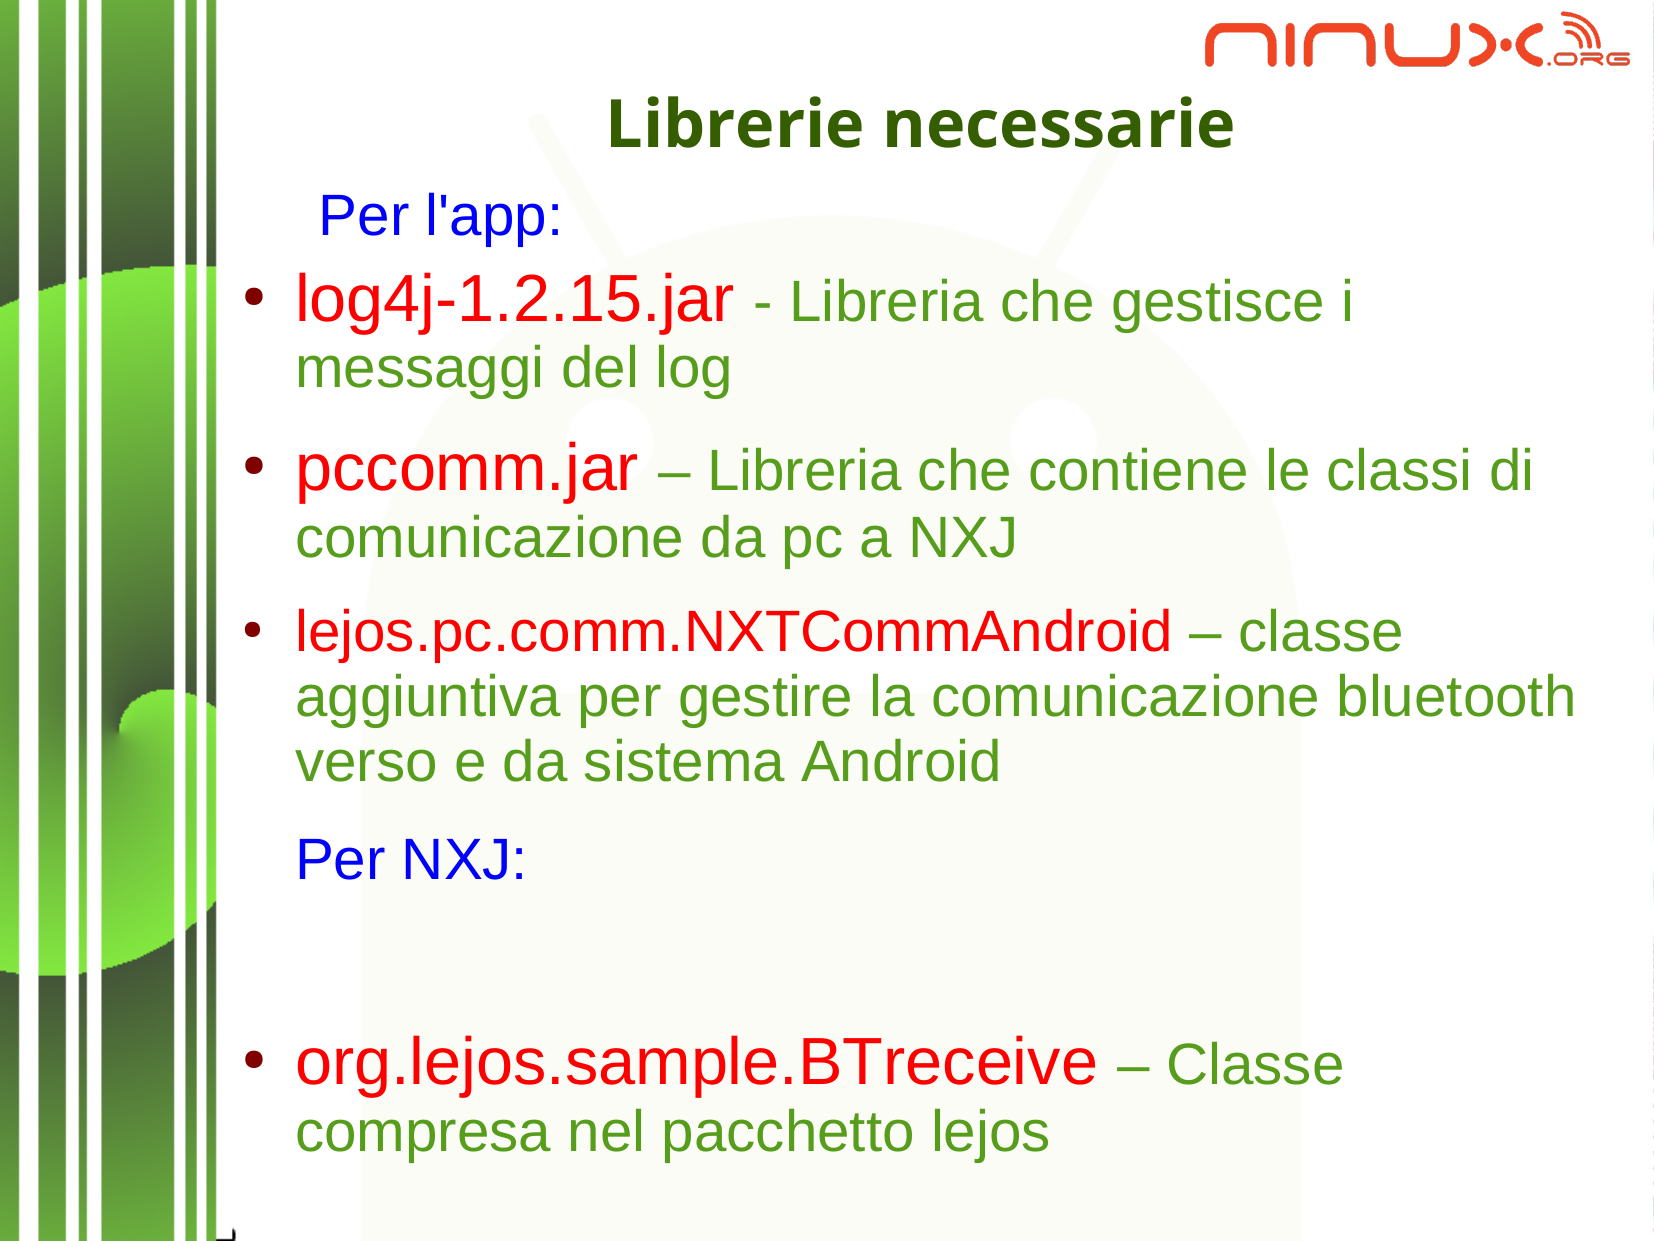

# Librerie necessarie
Per l'app:
log4j-1.2.15.jar - Libreria che gestisce i messaggi del log
pccomm.jar – Libreria che contiene le classi di comunicazione da pc a NXJ
lejos.pc.comm.NXTCommAndroid – classe aggiuntiva per gestire la comunicazione bluetooth verso e da sistema Android
Per NXJ:
org.lejos.sample.BTreceive – Classe compresa nel pacchetto lejos